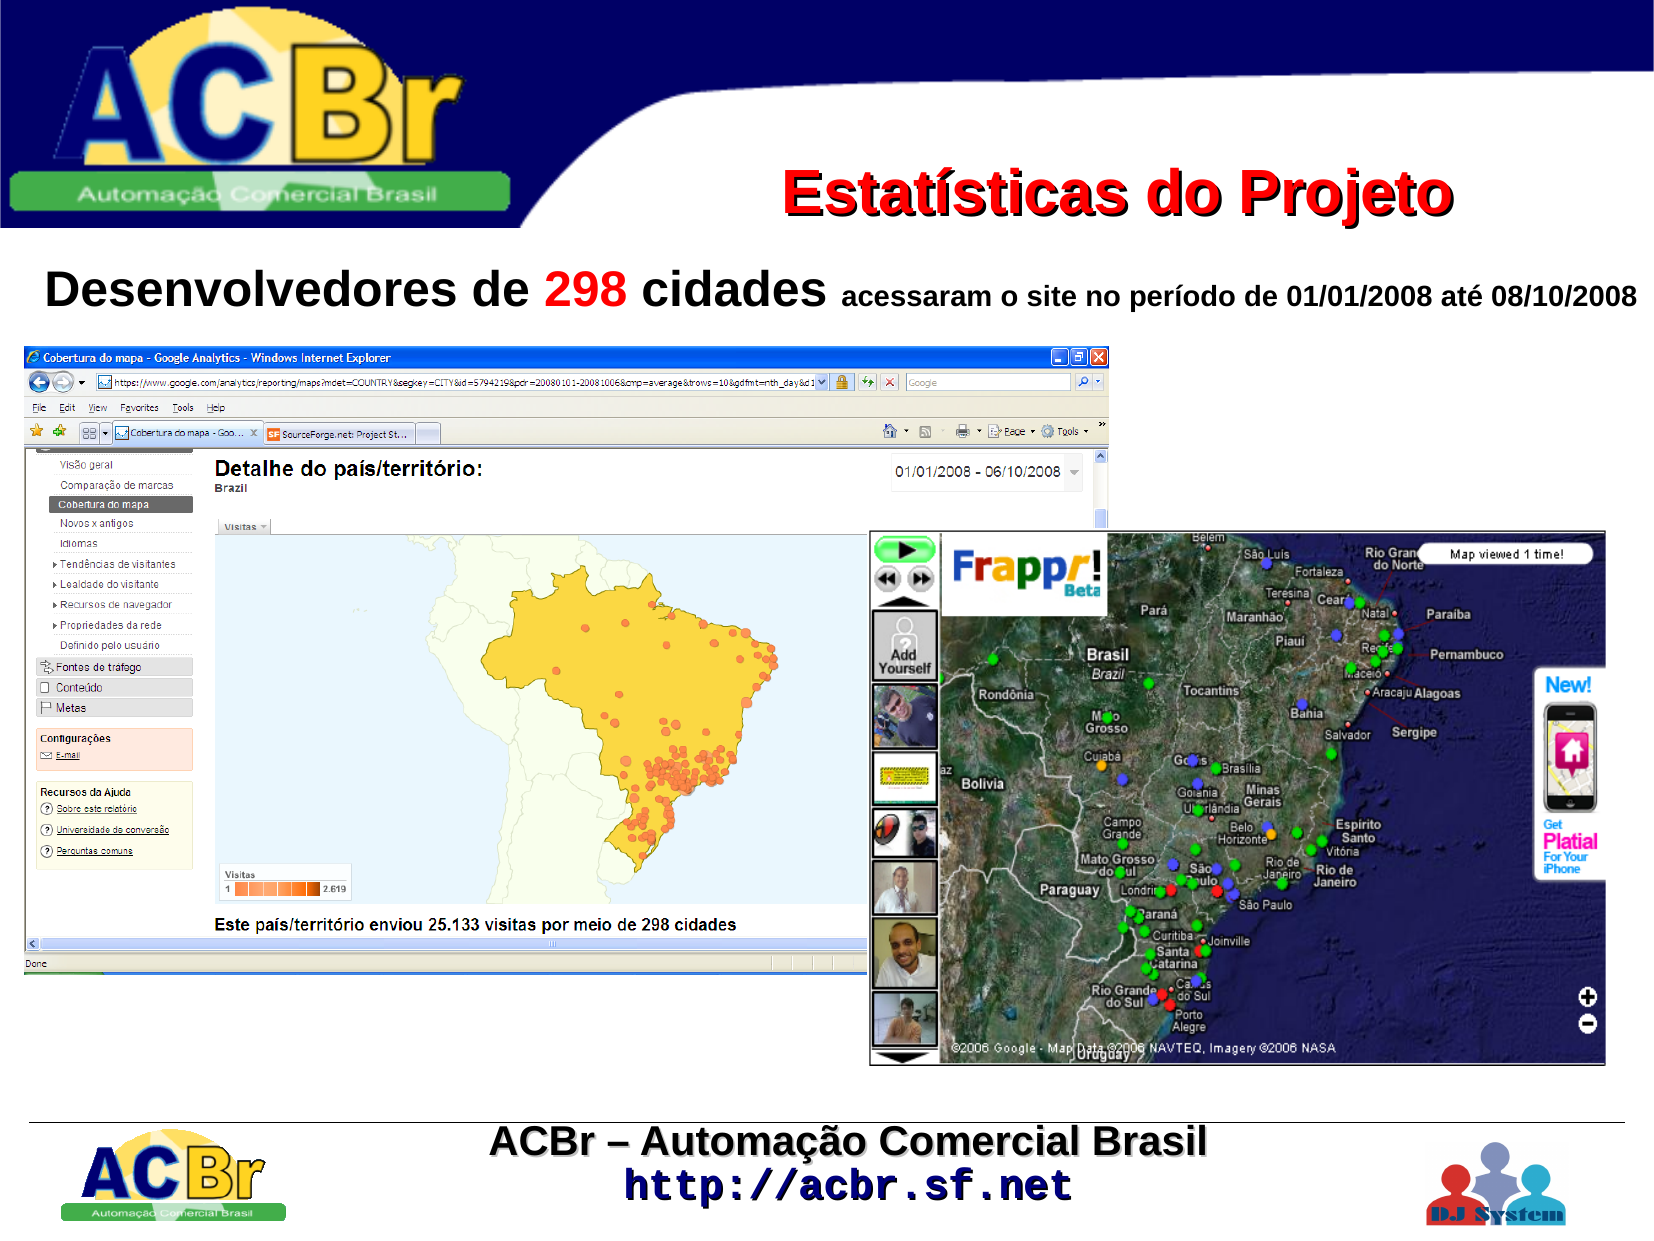

# Estatísticas do Projeto
Desenvolvedores de 298 cidades acessaram o site no período de 01/01/2008 até 08/10/2008